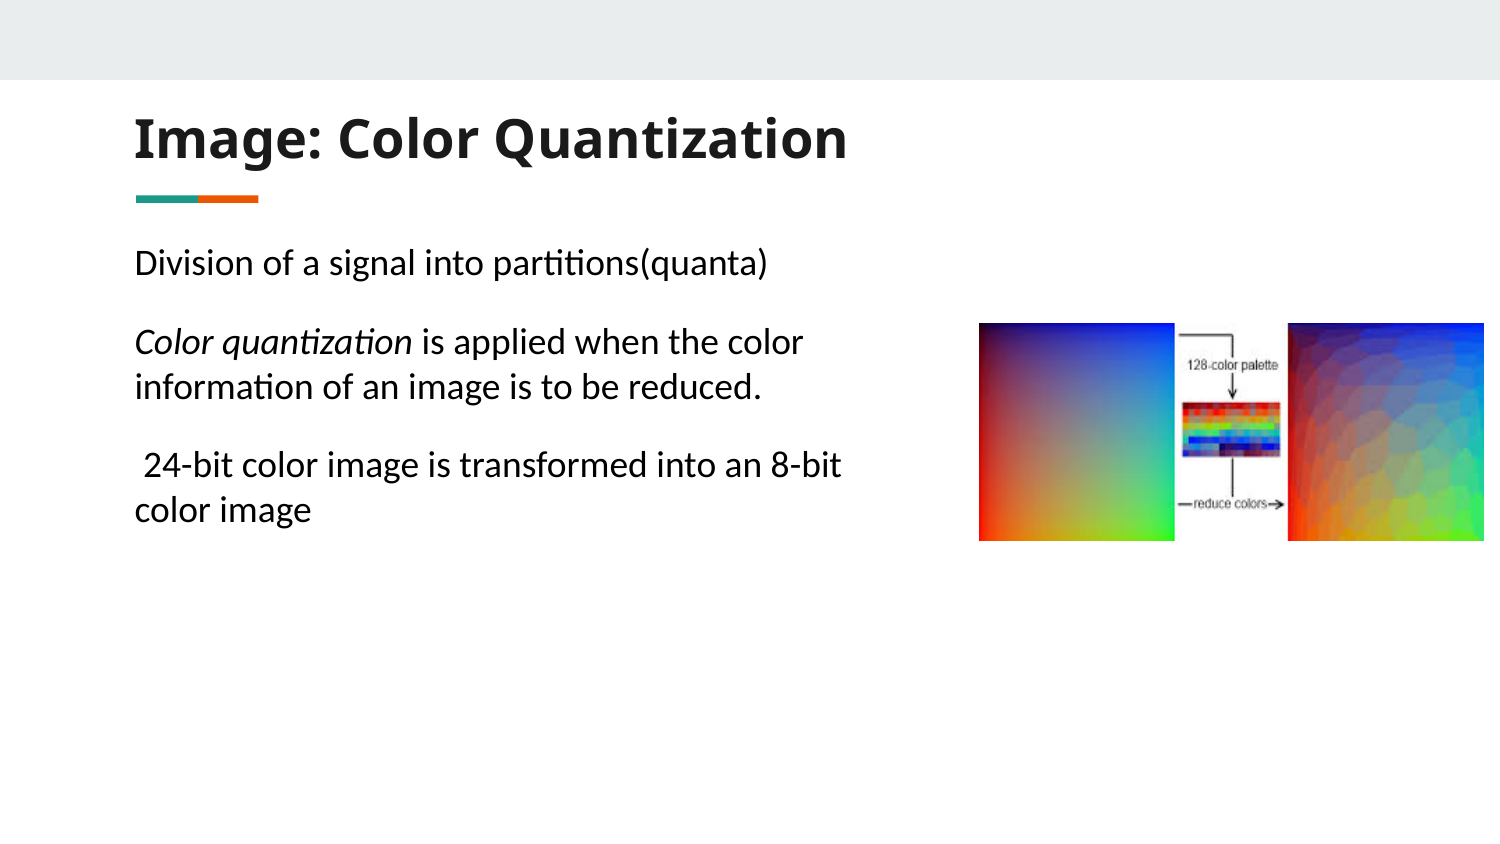

# Image: Color Quantization
Division of a signal into partitions(quanta)
Color quantization is applied when the color information of an image is to be reduced.
 24-bit color image is transformed into an 8-bit color image